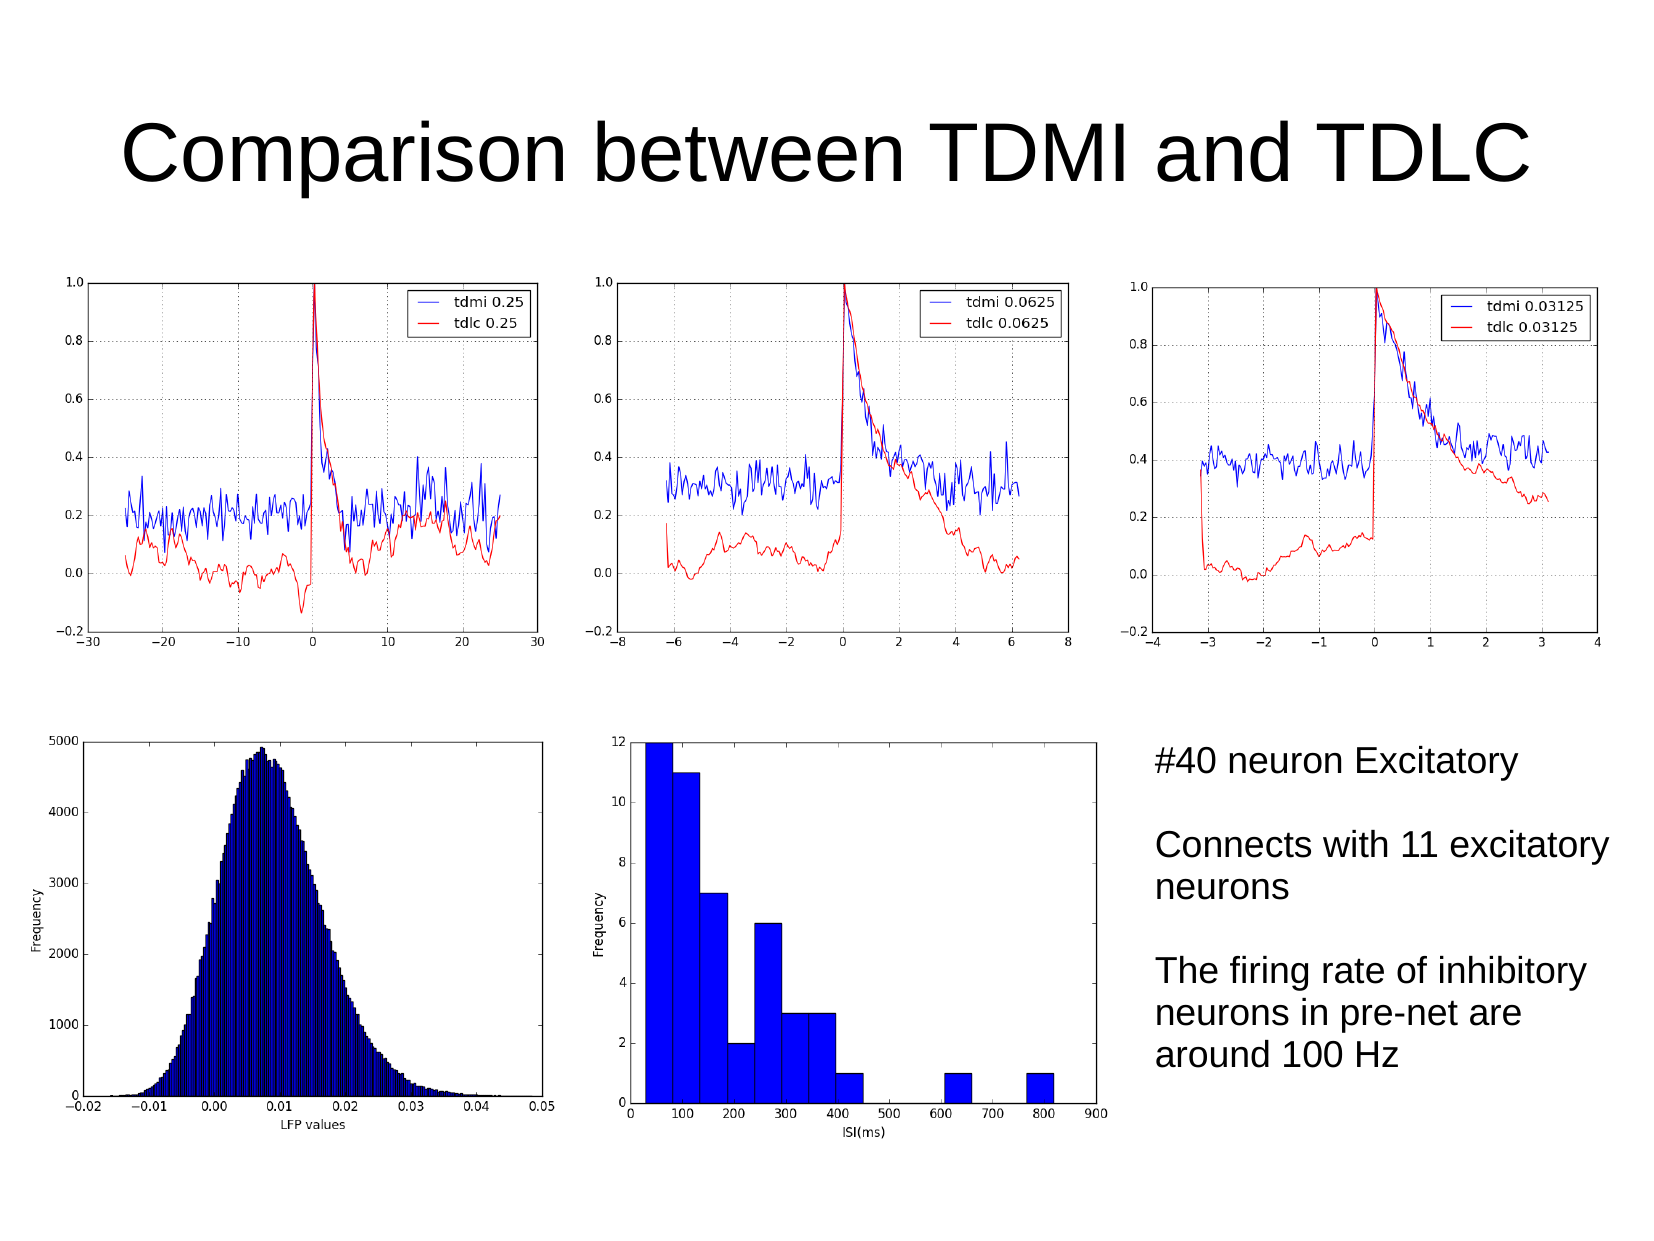

# Comparison between TDMI and TDLC
#40 neuron Excitatory
Connects with 11 excitatory neurons
The firing rate of inhibitory neurons in pre-net are around 100 Hz